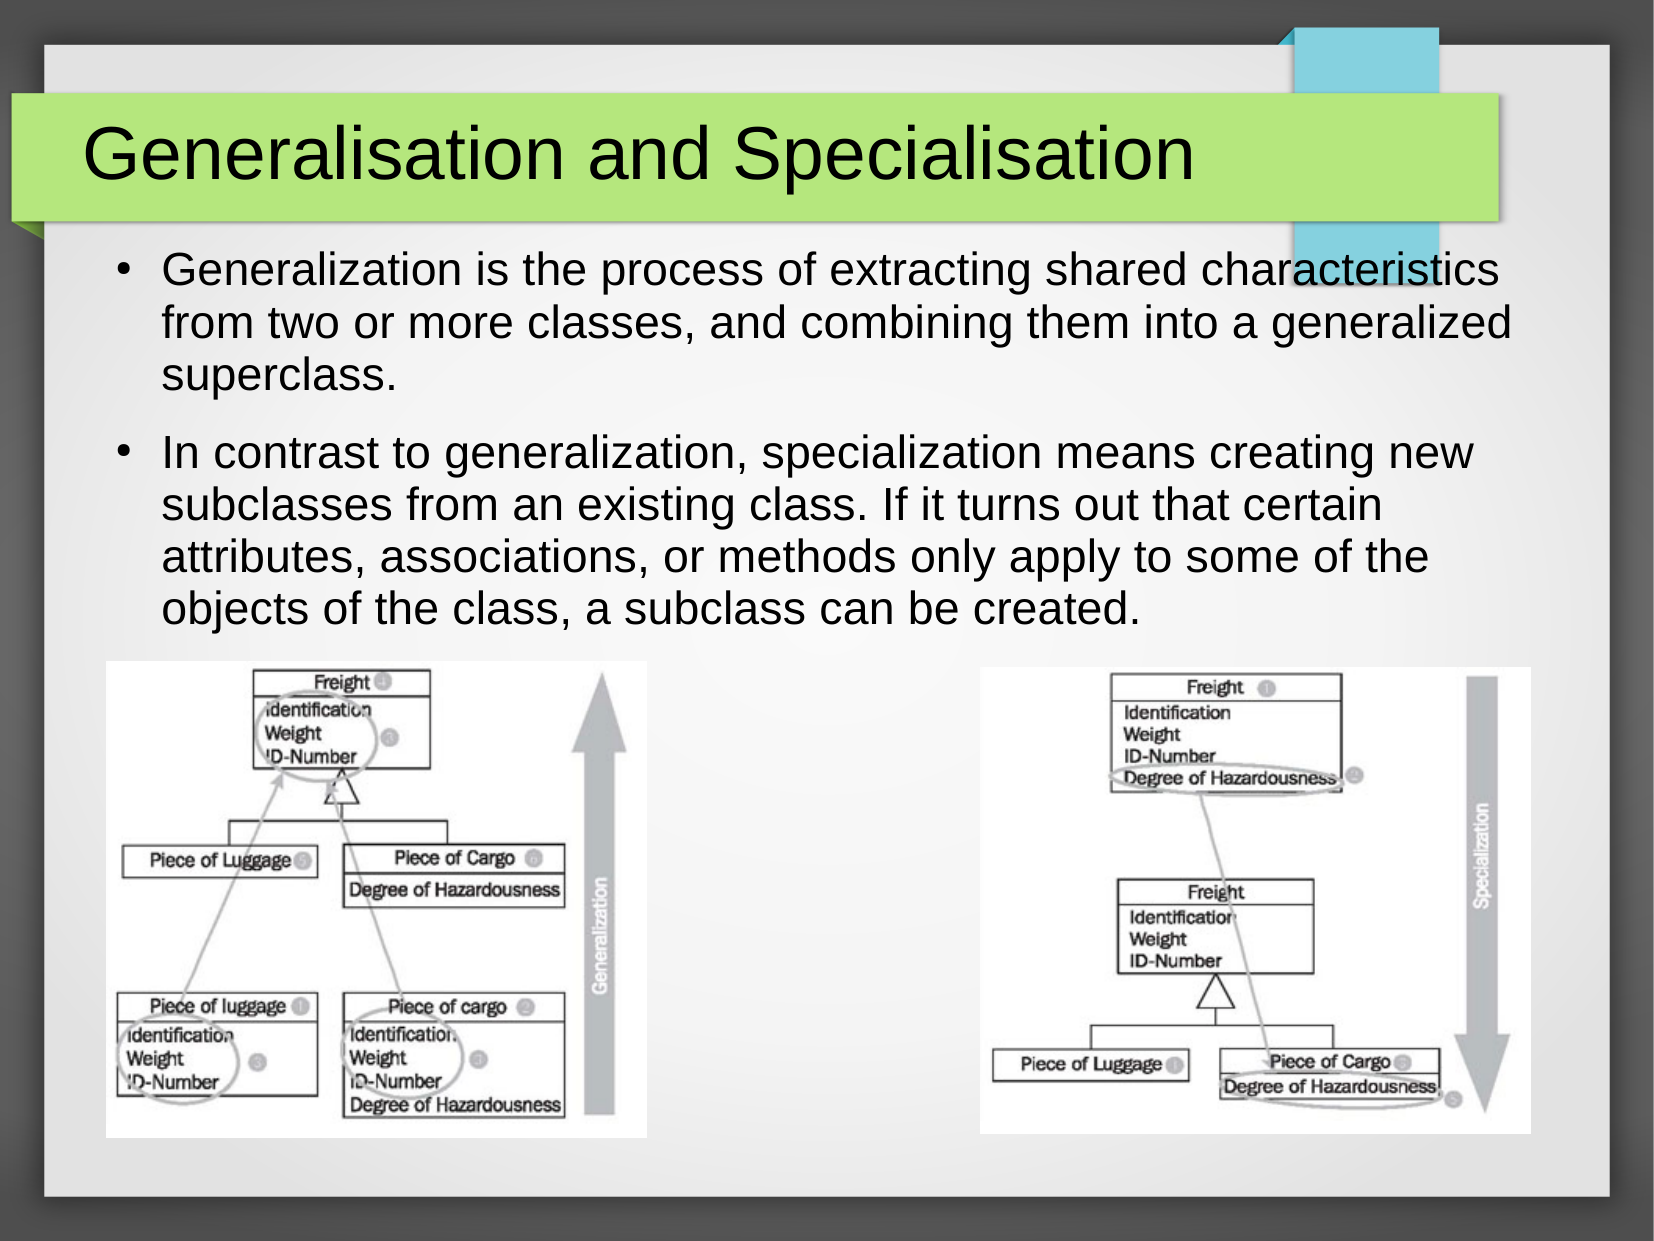

# Generalisation and Specialisation
Generalization is the process of extracting shared characteristics from two or more classes, and combining them into a generalized superclass.
In contrast to generalization, specialization means creating new subclasses from an existing class. If it turns out that certain attributes, associations, or methods only apply to some of the objects of the class, a subclass can be created.